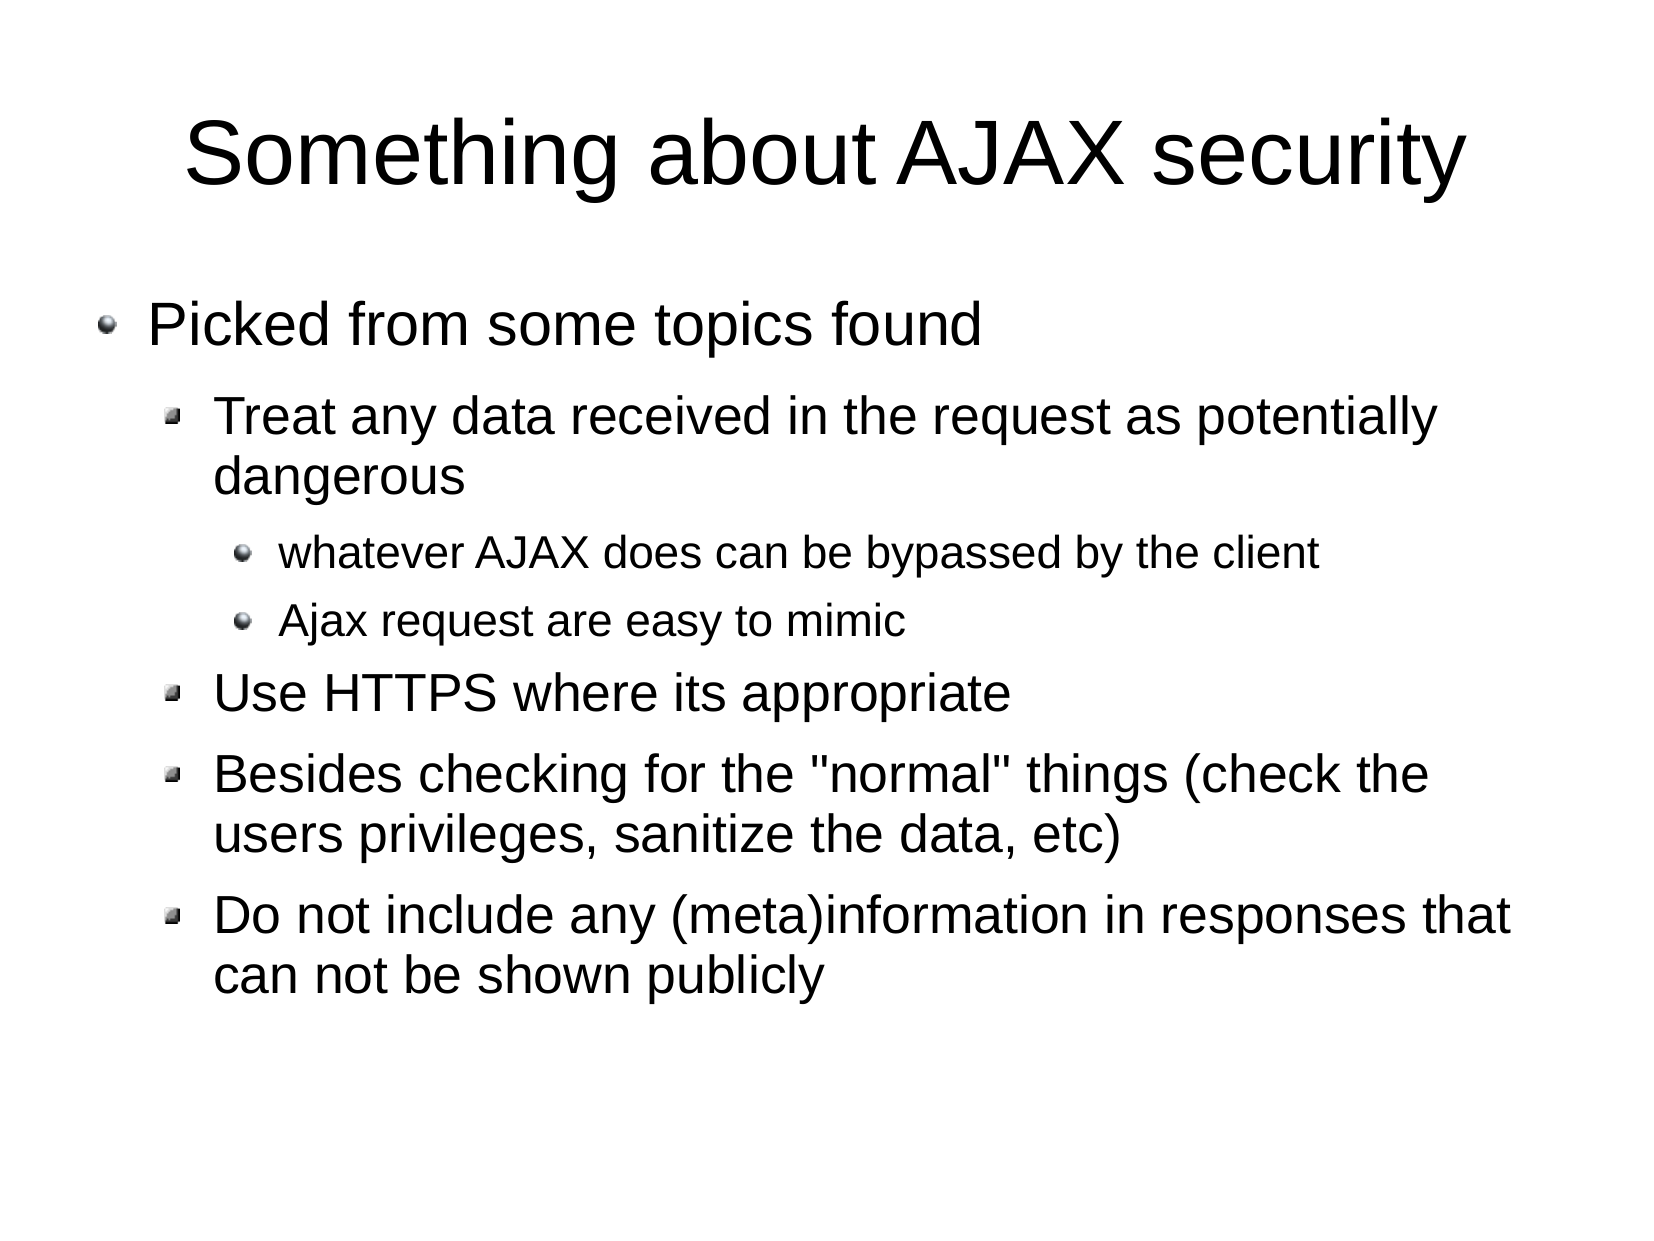

# Something about AJAX security
Picked from some topics found
Treat any data received in the request as potentially dangerous
whatever AJAX does can be bypassed by the client
Ajax request are easy to mimic
Use HTTPS where its appropriate
Besides checking for the "normal" things (check the users privileges, sanitize the data, etc)
Do not include any (meta)information in responses that can not be shown publicly